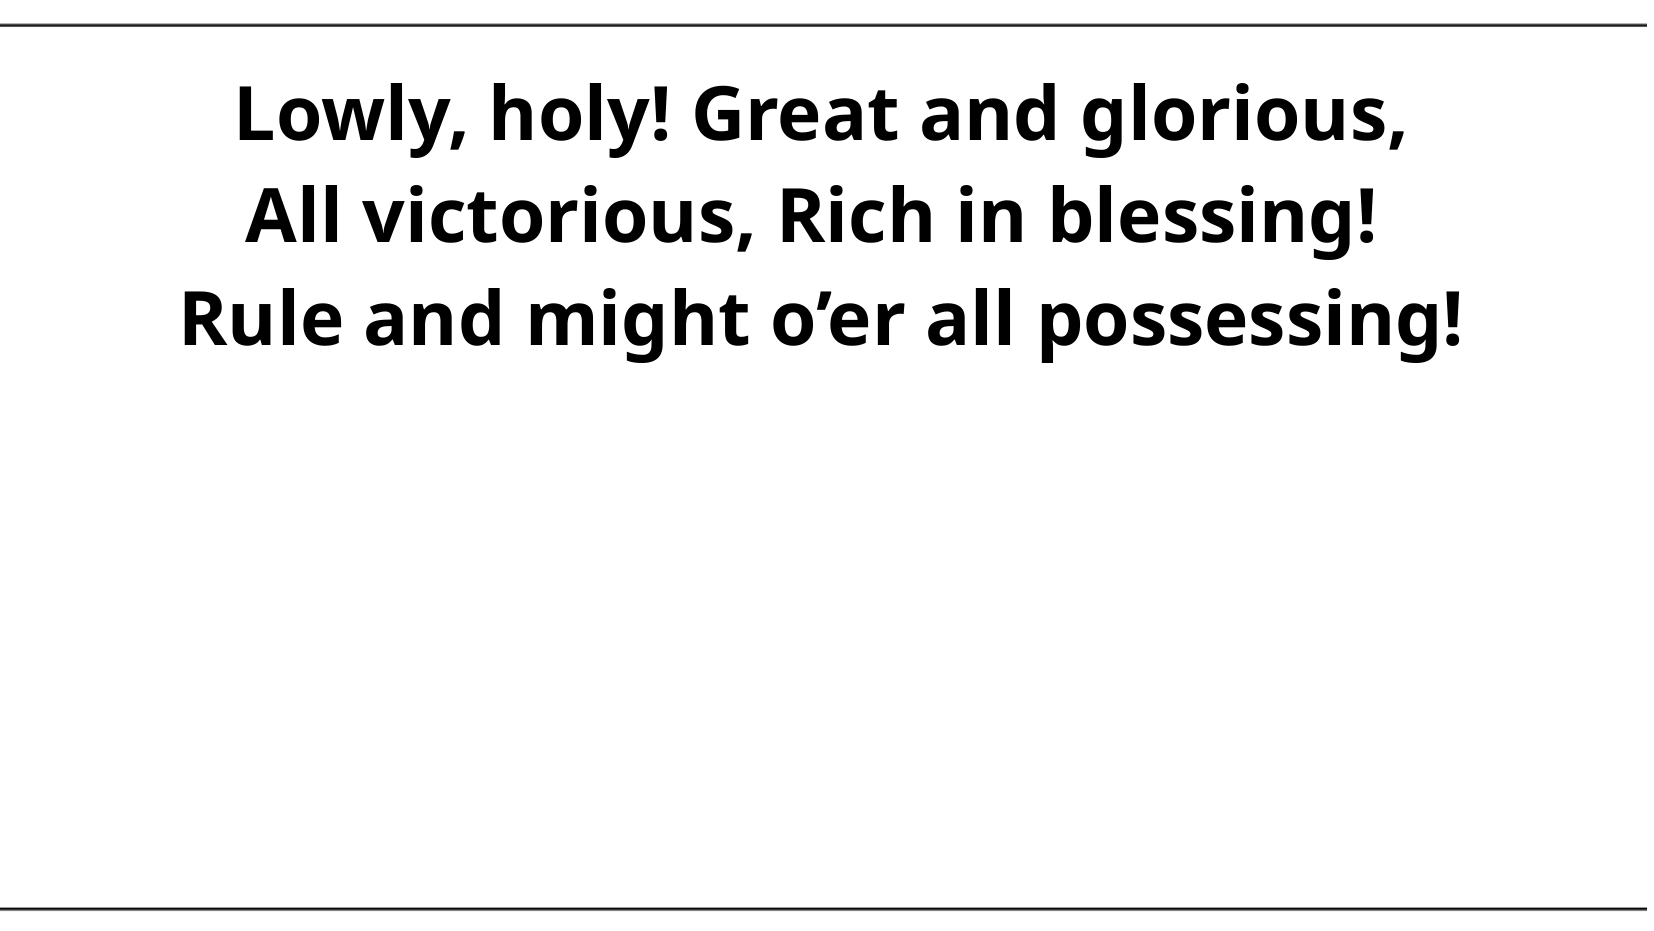

Lowly, holy! Great and glorious,
All victorious, Rich in blessing!
Rule and might o’er all possessing!